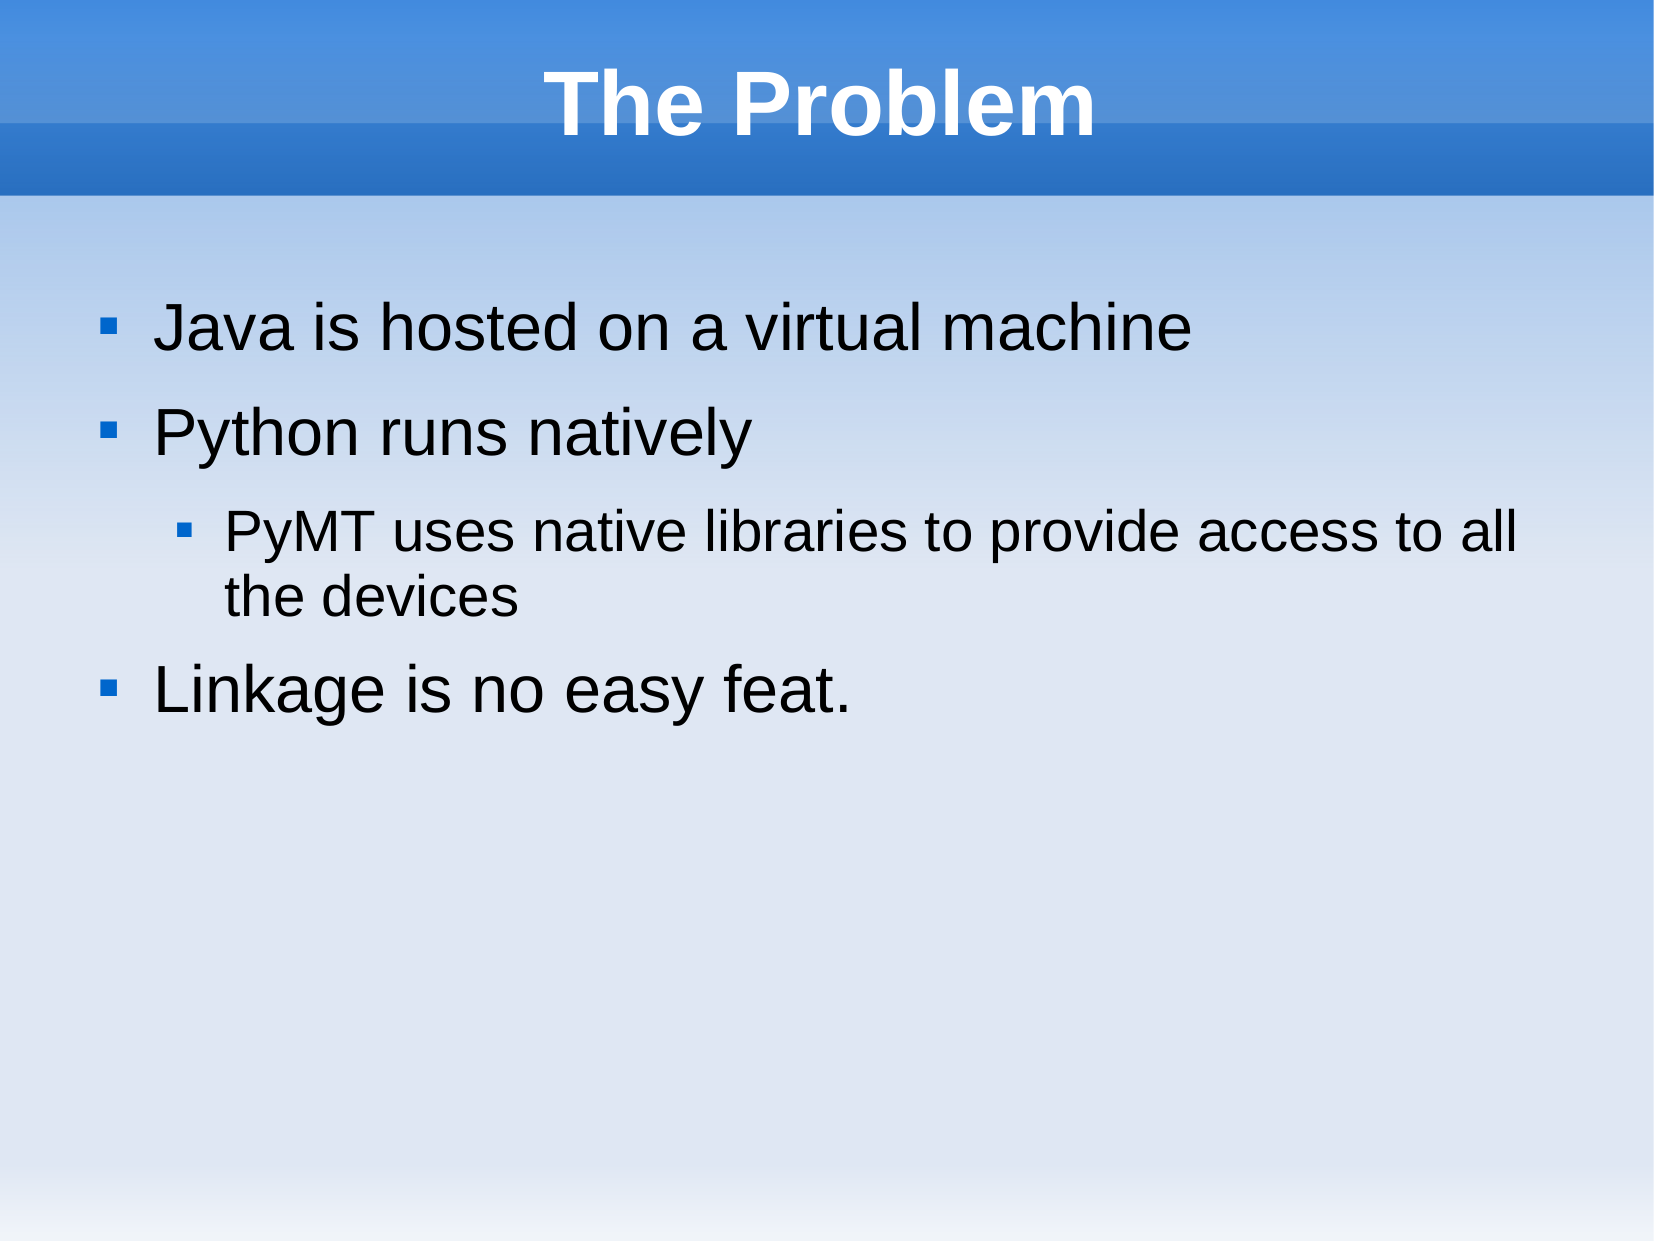

# The Problem
Java is hosted on a virtual machine
Python runs natively
PyMT uses native libraries to provide access to all the devices
Linkage is no easy feat.